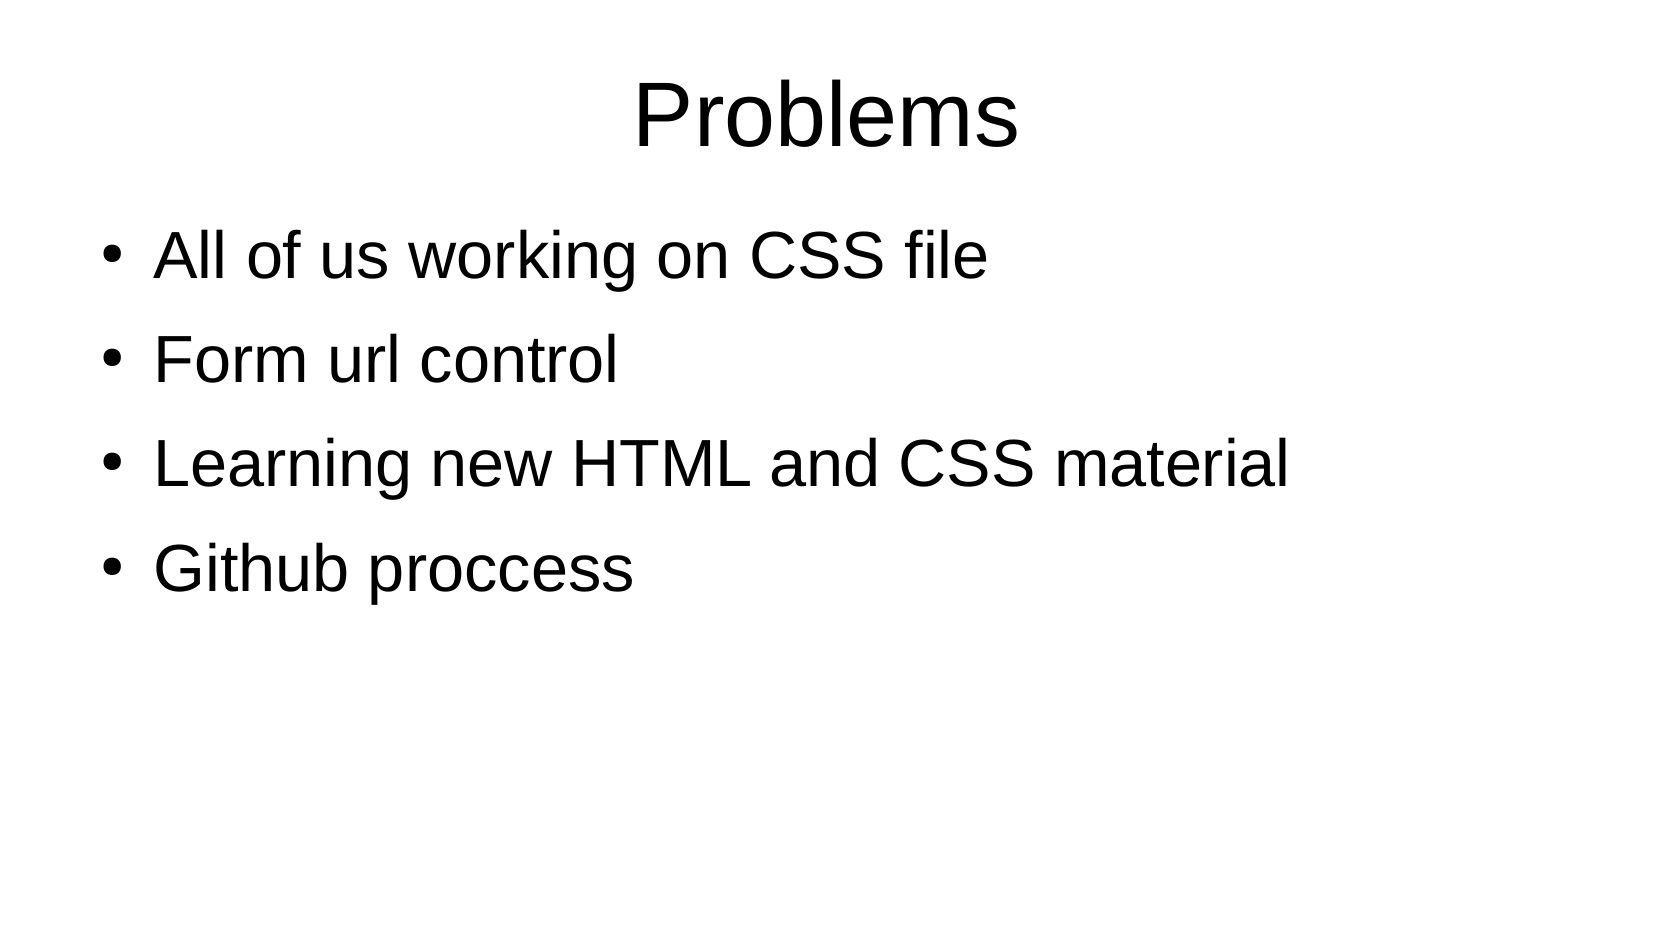

# Problems
All of us working on CSS file
Form url control
Learning new HTML and CSS material
Github proccess